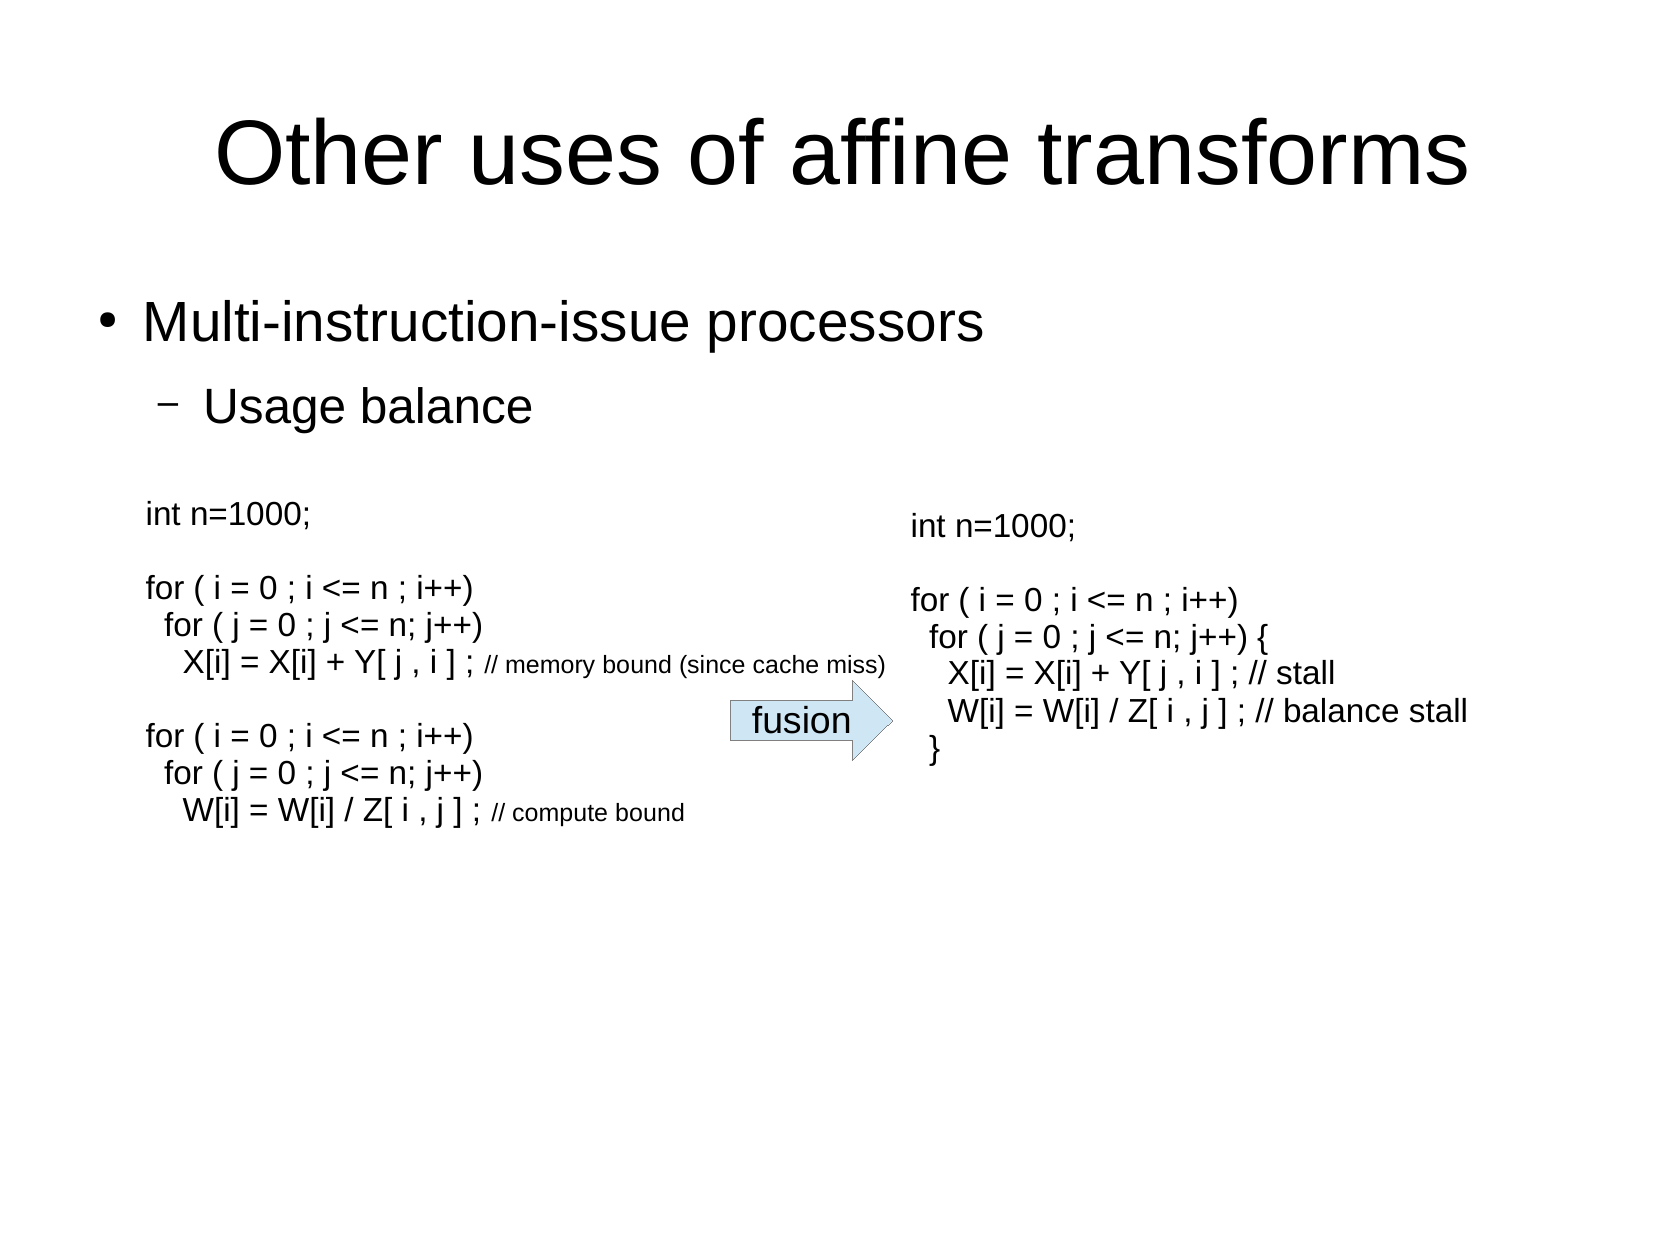

# Other uses of affine transforms
Multi-instruction-issue processors
Usage balance
int n=1000;
for ( i = 0 ; i <= n ; i++)
 for ( j = 0 ; j <= n; j++)
 X[i] = X[i] + Y[ j , i ] ; // memory bound (since cache miss)
for ( i = 0 ; i <= n ; i++)
 for ( j = 0 ; j <= n; j++)
 W[i] = W[i] / Z[ i , j ] ; // compute bound
int n=1000;
for ( i = 0 ; i <= n ; i++)
 for ( j = 0 ; j <= n; j++) {
 X[i] = X[i] + Y[ j , i ] ; // stall
 W[i] = W[i] / Z[ i , j ] ; // balance stall
 }
fusion